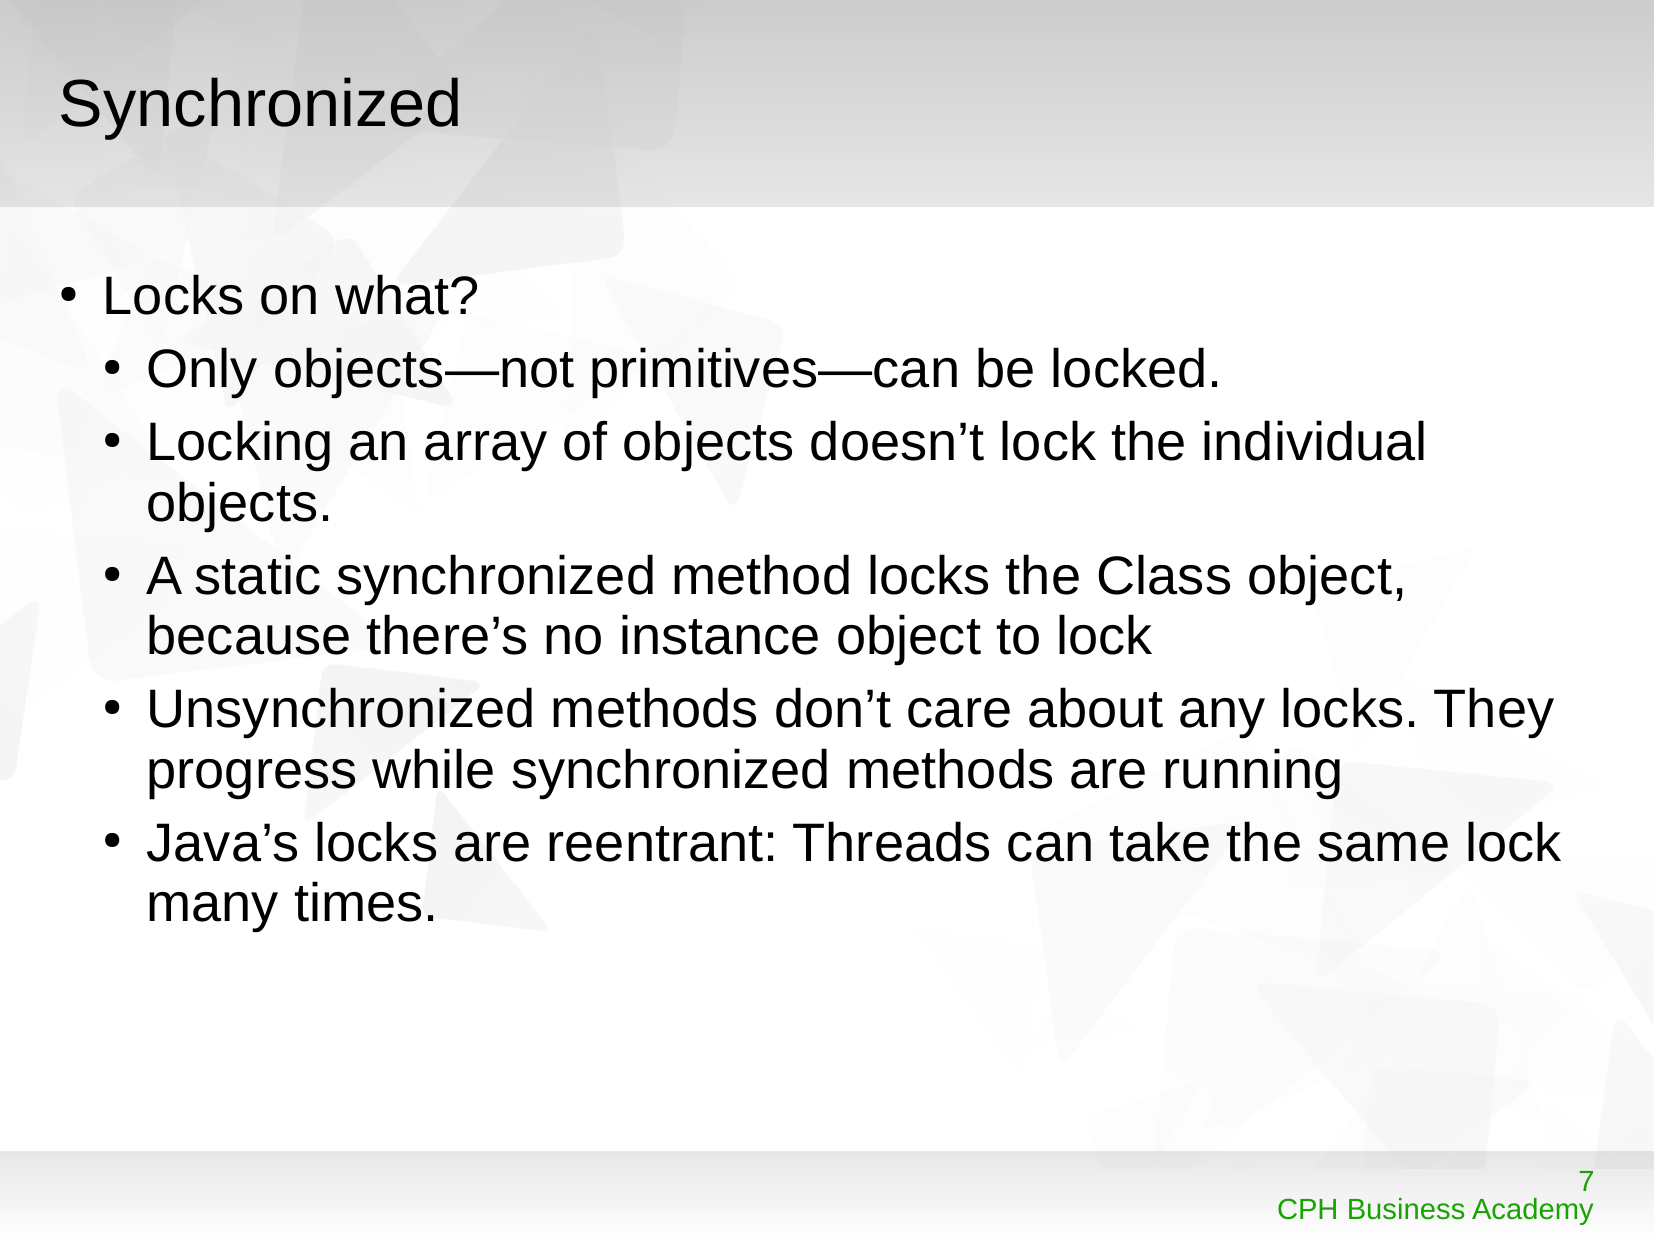

# Synchronized
Locks on what?
Only objects—not primitives—can be locked.
Locking an array of objects doesn’t lock the individual objects.
A static synchronized method locks the Class object, because there’s no instance object to lock
Unsynchronized methods don’t care about any locks. They progress while synchronized methods are running
Java’s locks are reentrant: Threads can take the same lock many times.
7
CPH Business Academy